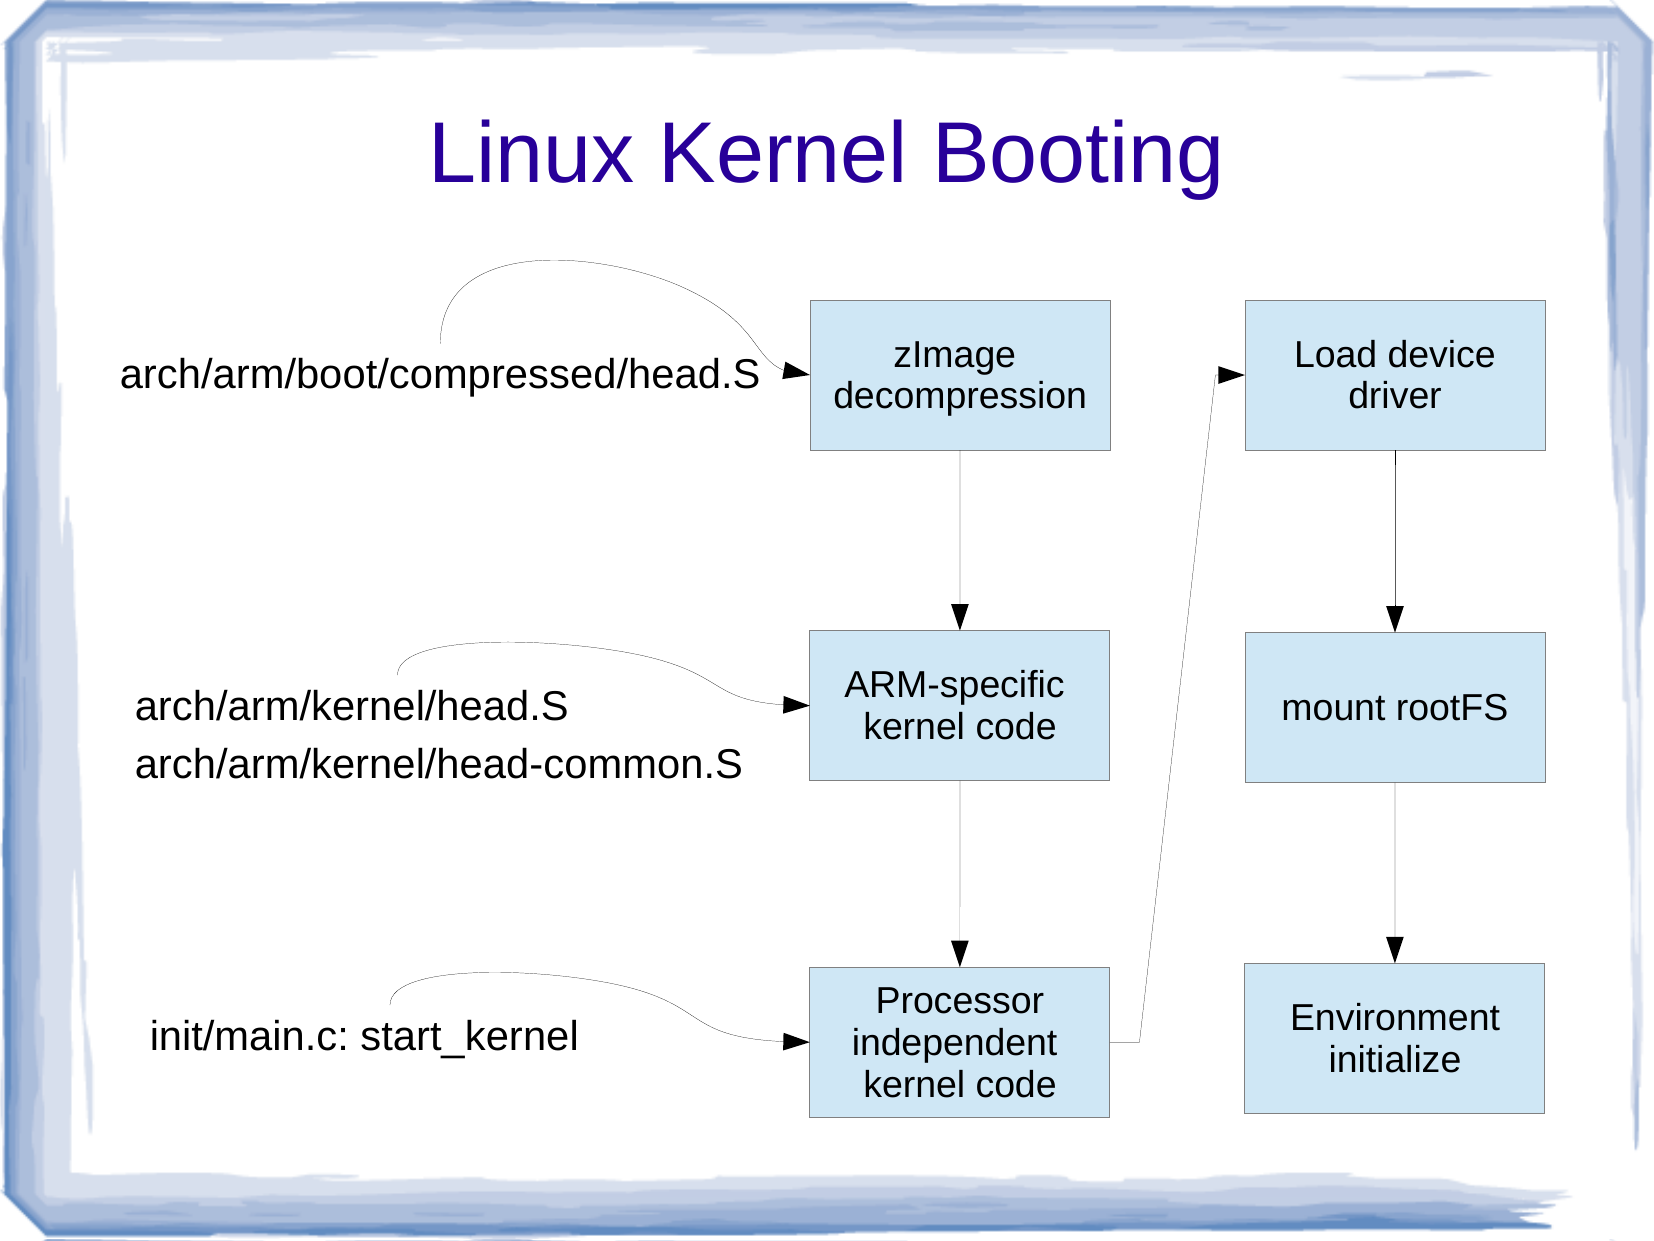

# Linux Kernel Booting
zImage
decompression
Load device
driver
arch/arm/boot/compressed/head.S
ARM-specific
kernel code
mount rootFS
arch/arm/kernel/head.S
arch/arm/kernel/head-common.S
Environment
initialize
Processor
independent
kernel code
init/main.c: start_kernel